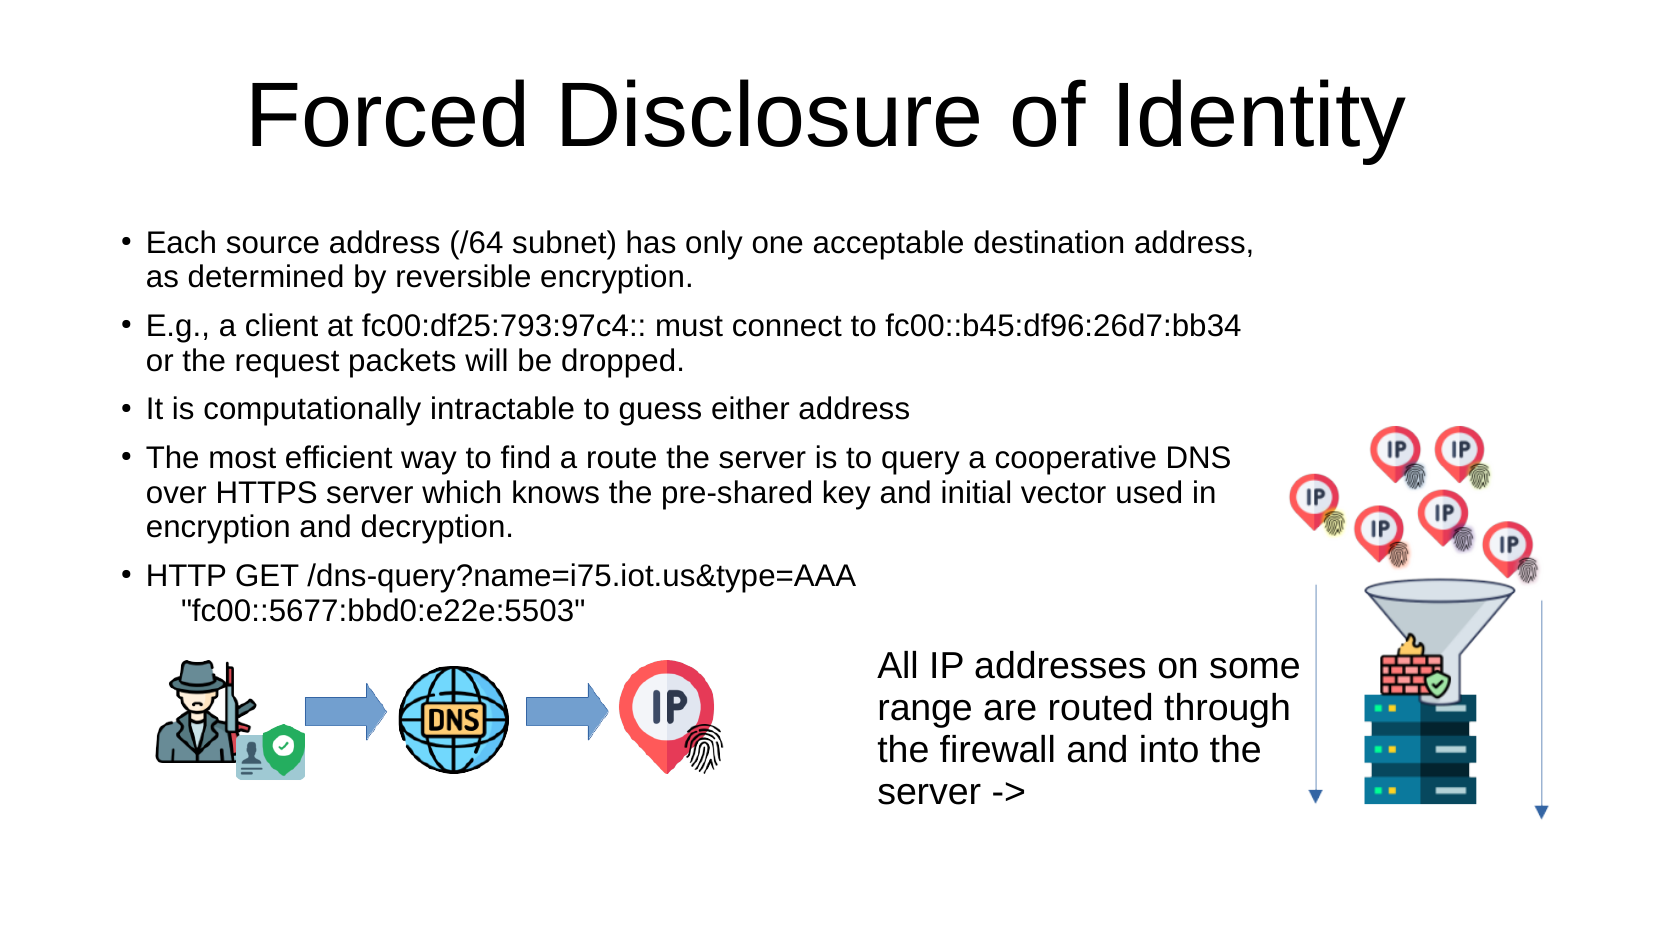

# Forced Disclosure of Identity
Each source address (/64 subnet) has only one acceptable destination address, as determined by reversible encryption.
E.g., a client at fc00:df25:793:97c4:: must connect to fc00::b45:df96:26d7:bb34 or the request packets will be dropped.
It is computationally intractable to guess either address
The most efficient way to find a route the server is to query a cooperative DNS over HTTPS server which knows the pre-shared key and initial vector used in encryption and decryption.
HTTP GET /dns-query?name=i75.iot.us&type=AAA
	"fc00::5677:bbd0:e22e:5503"
All IP addresses on some range are routed through the firewall and into the server ->